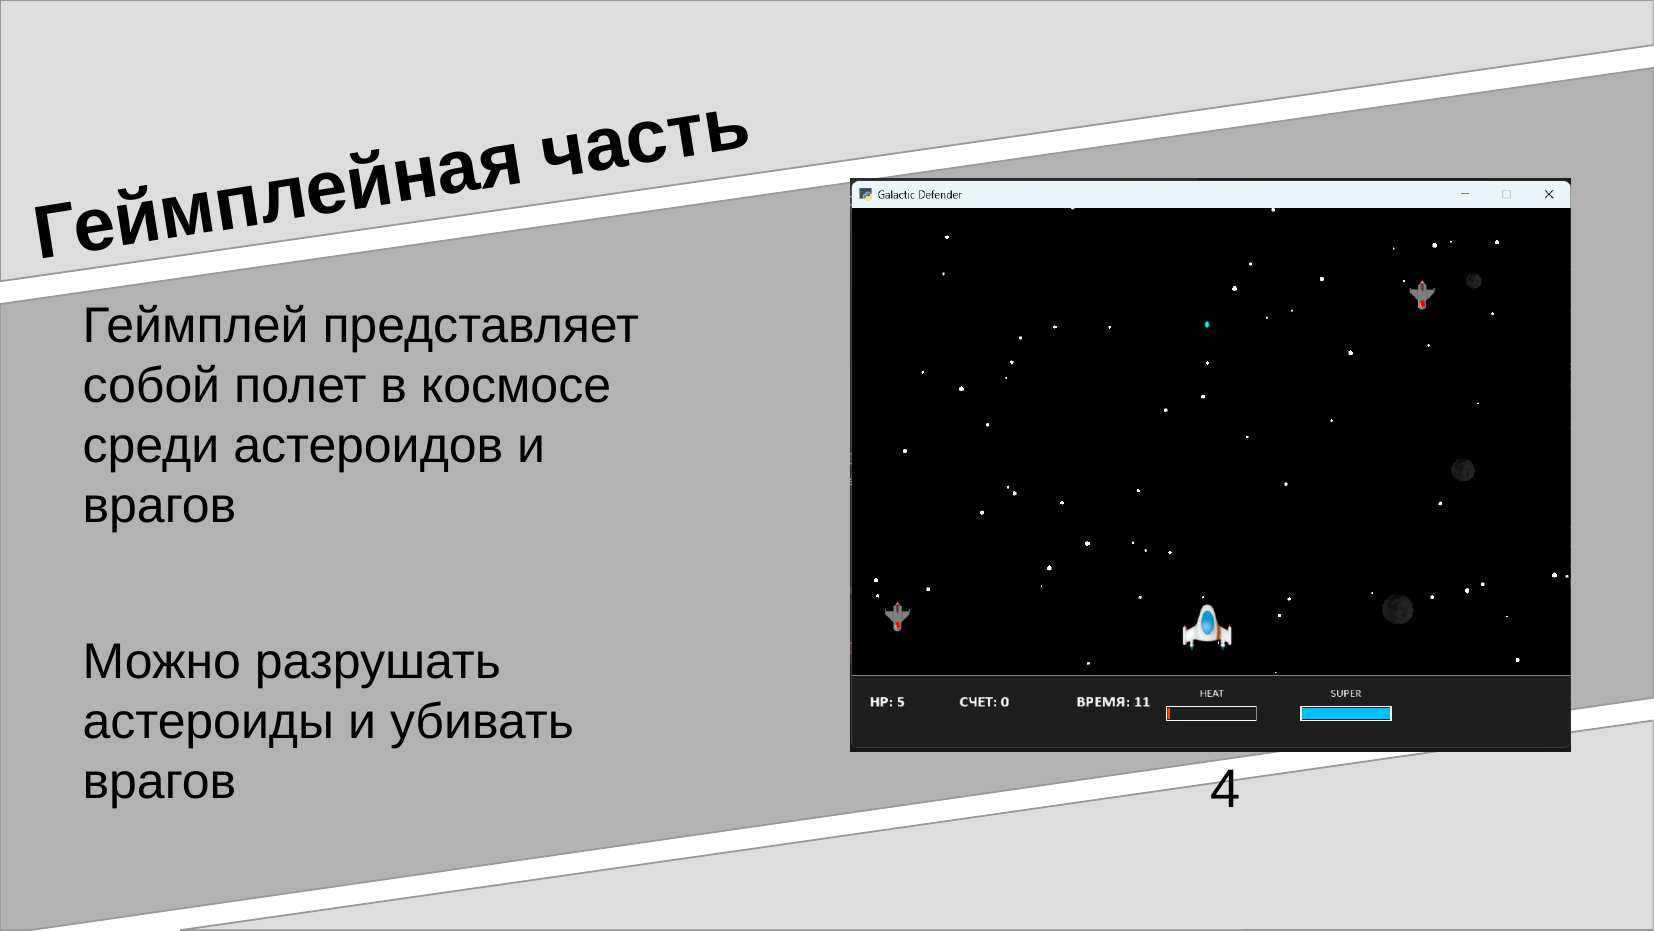

# Геймплейная часть
Геймплей представляет собой полет в космосе среди астероидов и врагов
Можно разрушать астероиды и убивать врагов